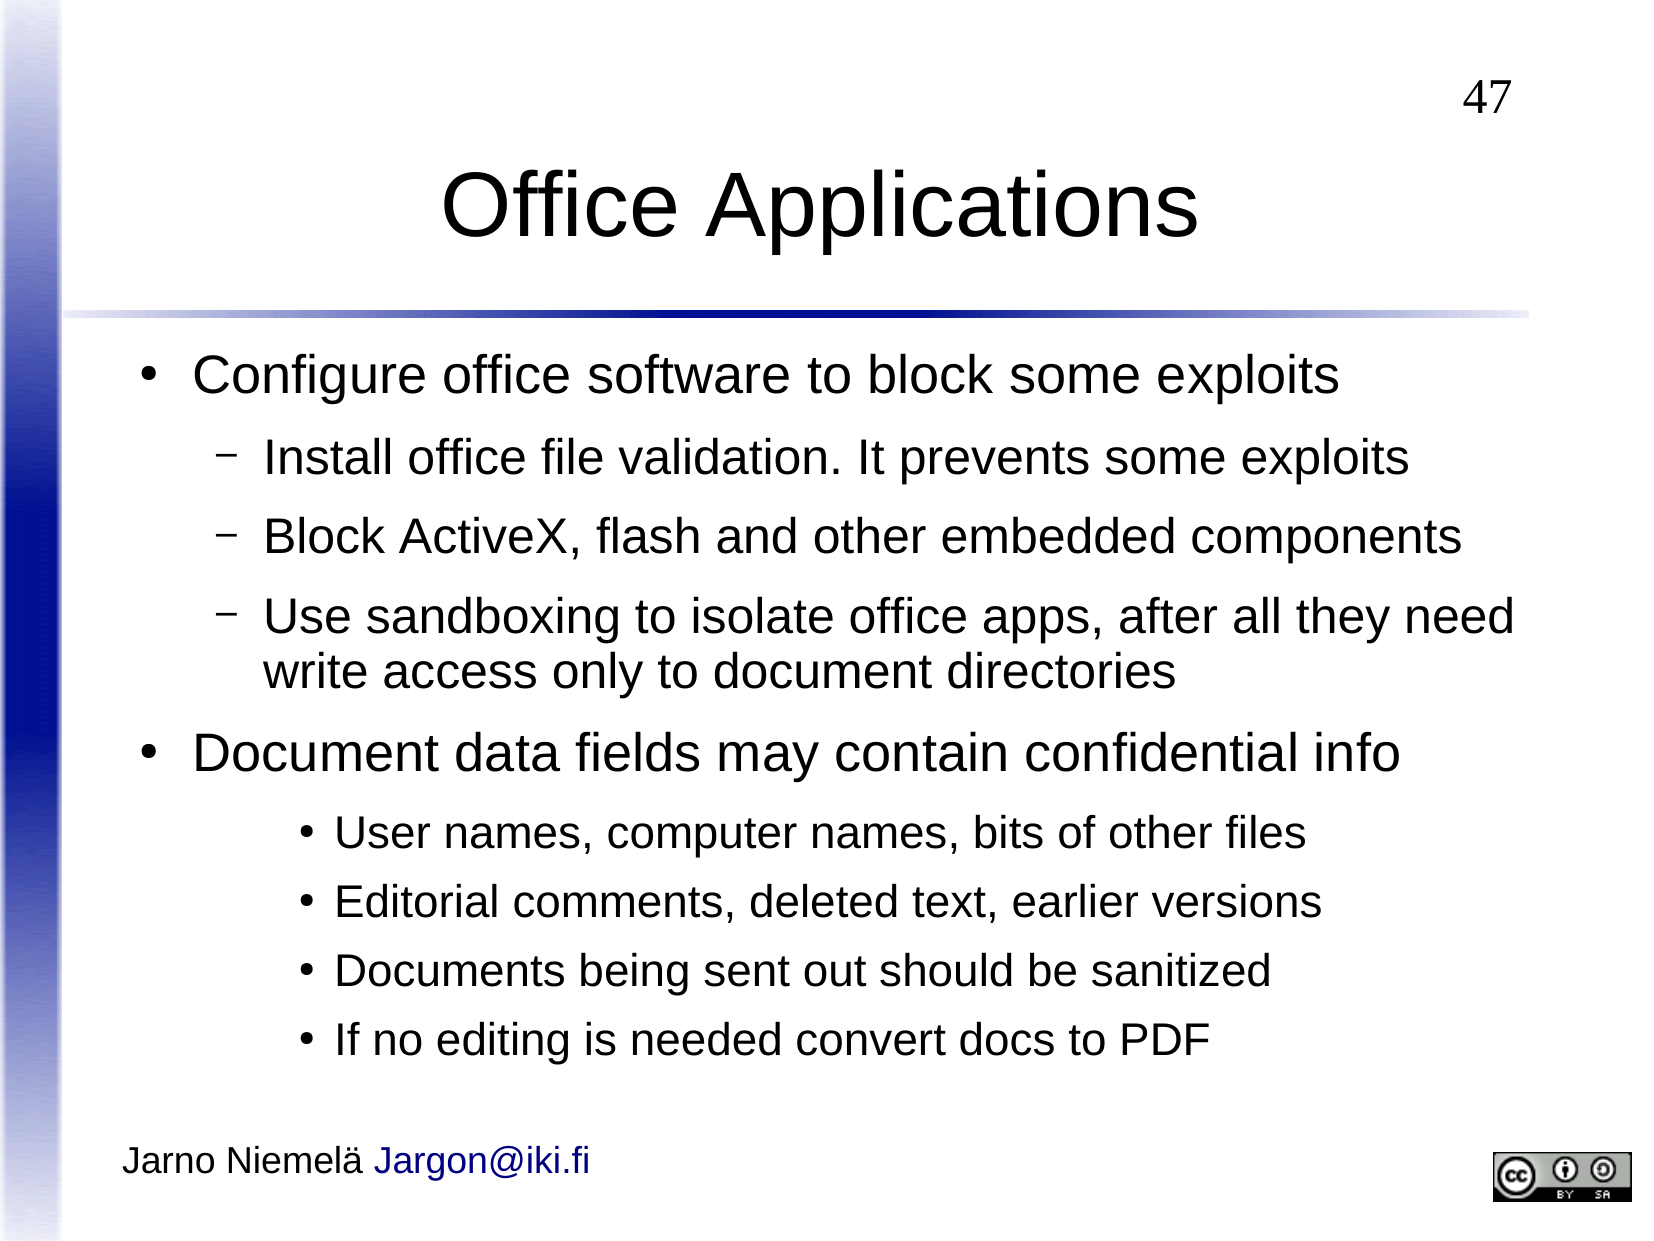

# Office Applications
Configure office software to block some exploits
Install office file validation. It prevents some exploits
Block ActiveX, flash and other embedded components
Use sandboxing to isolate office apps, after all they need write access only to document directories
Document data fields may contain confidential info
User names, computer names, bits of other files
Editorial comments, deleted text, earlier versions
Documents being sent out should be sanitized
If no editing is needed convert docs to PDF